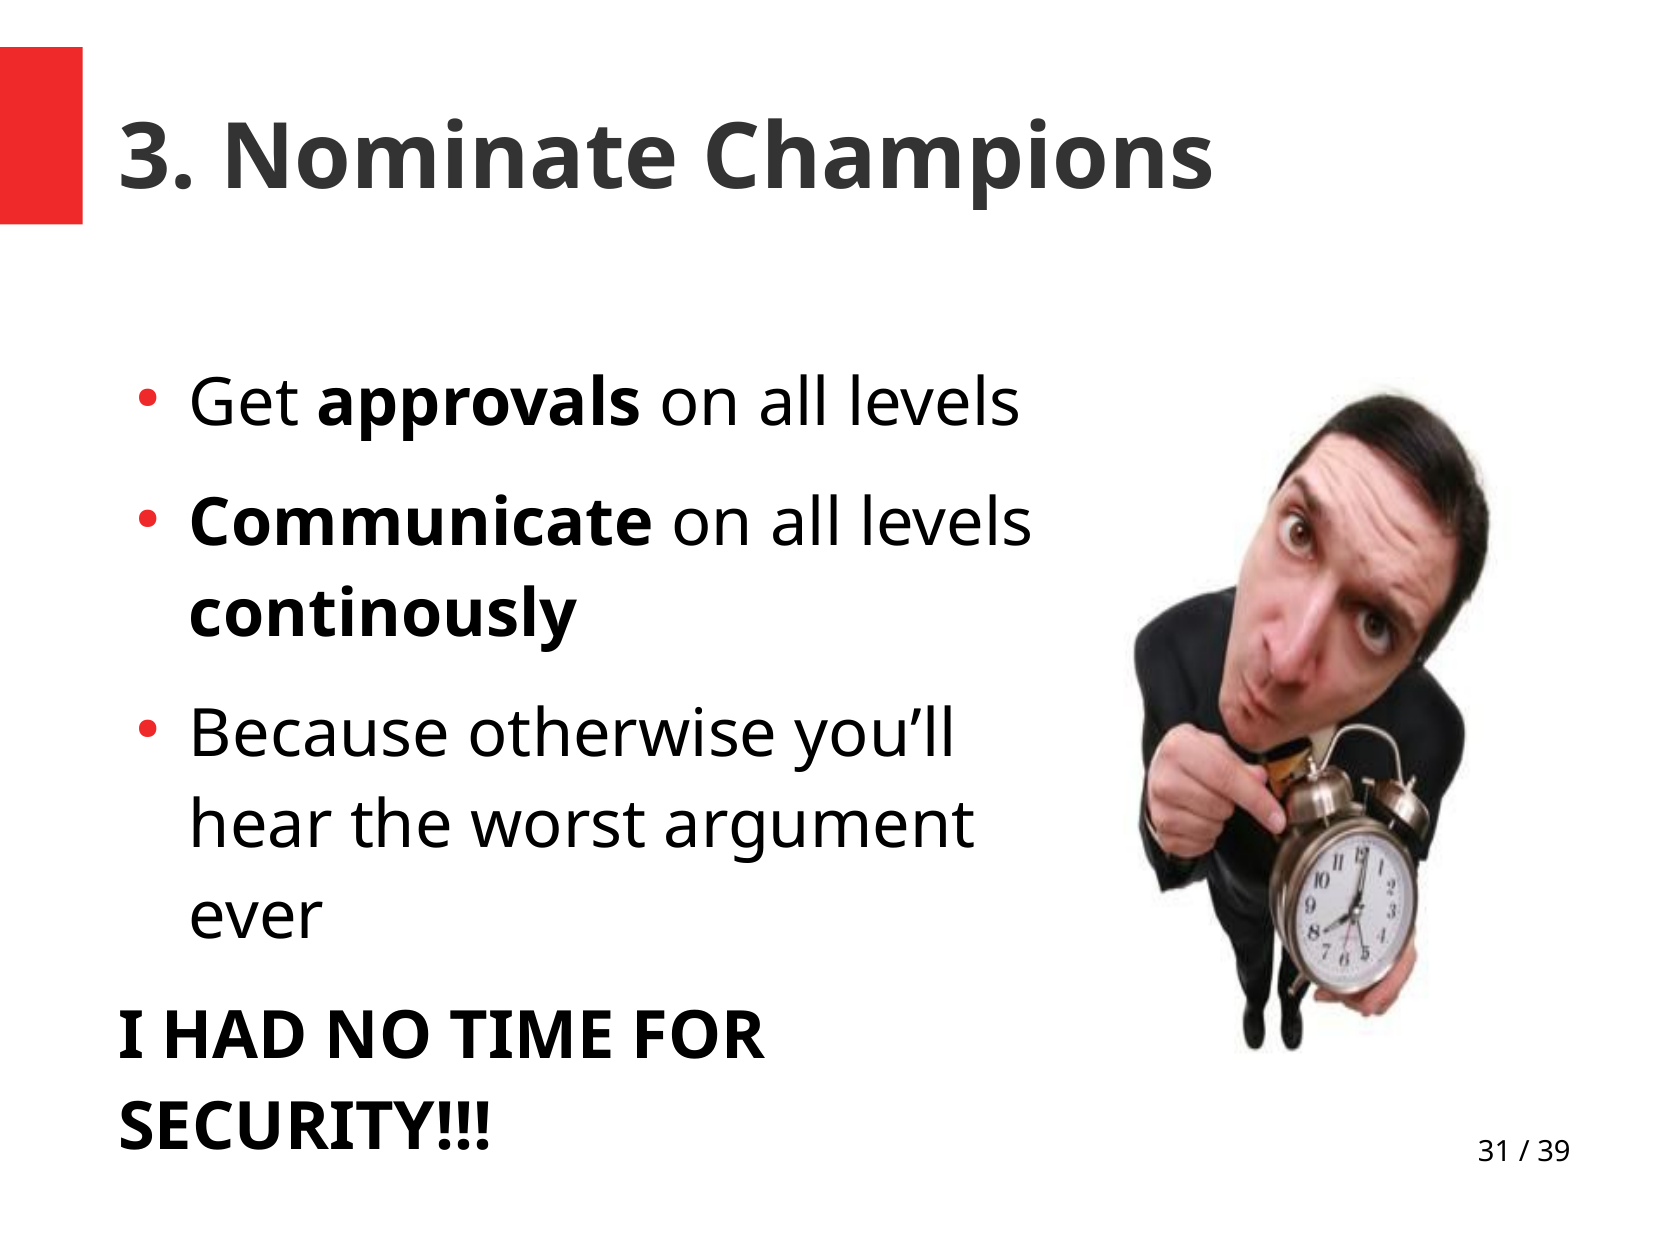

# 3. Nominate Champions
Get approvals on all levels
Communicate on all levels continously
Because otherwise you’ll hear the worst argument ever
I HAD NO TIME FOR SECURITY!!!
31